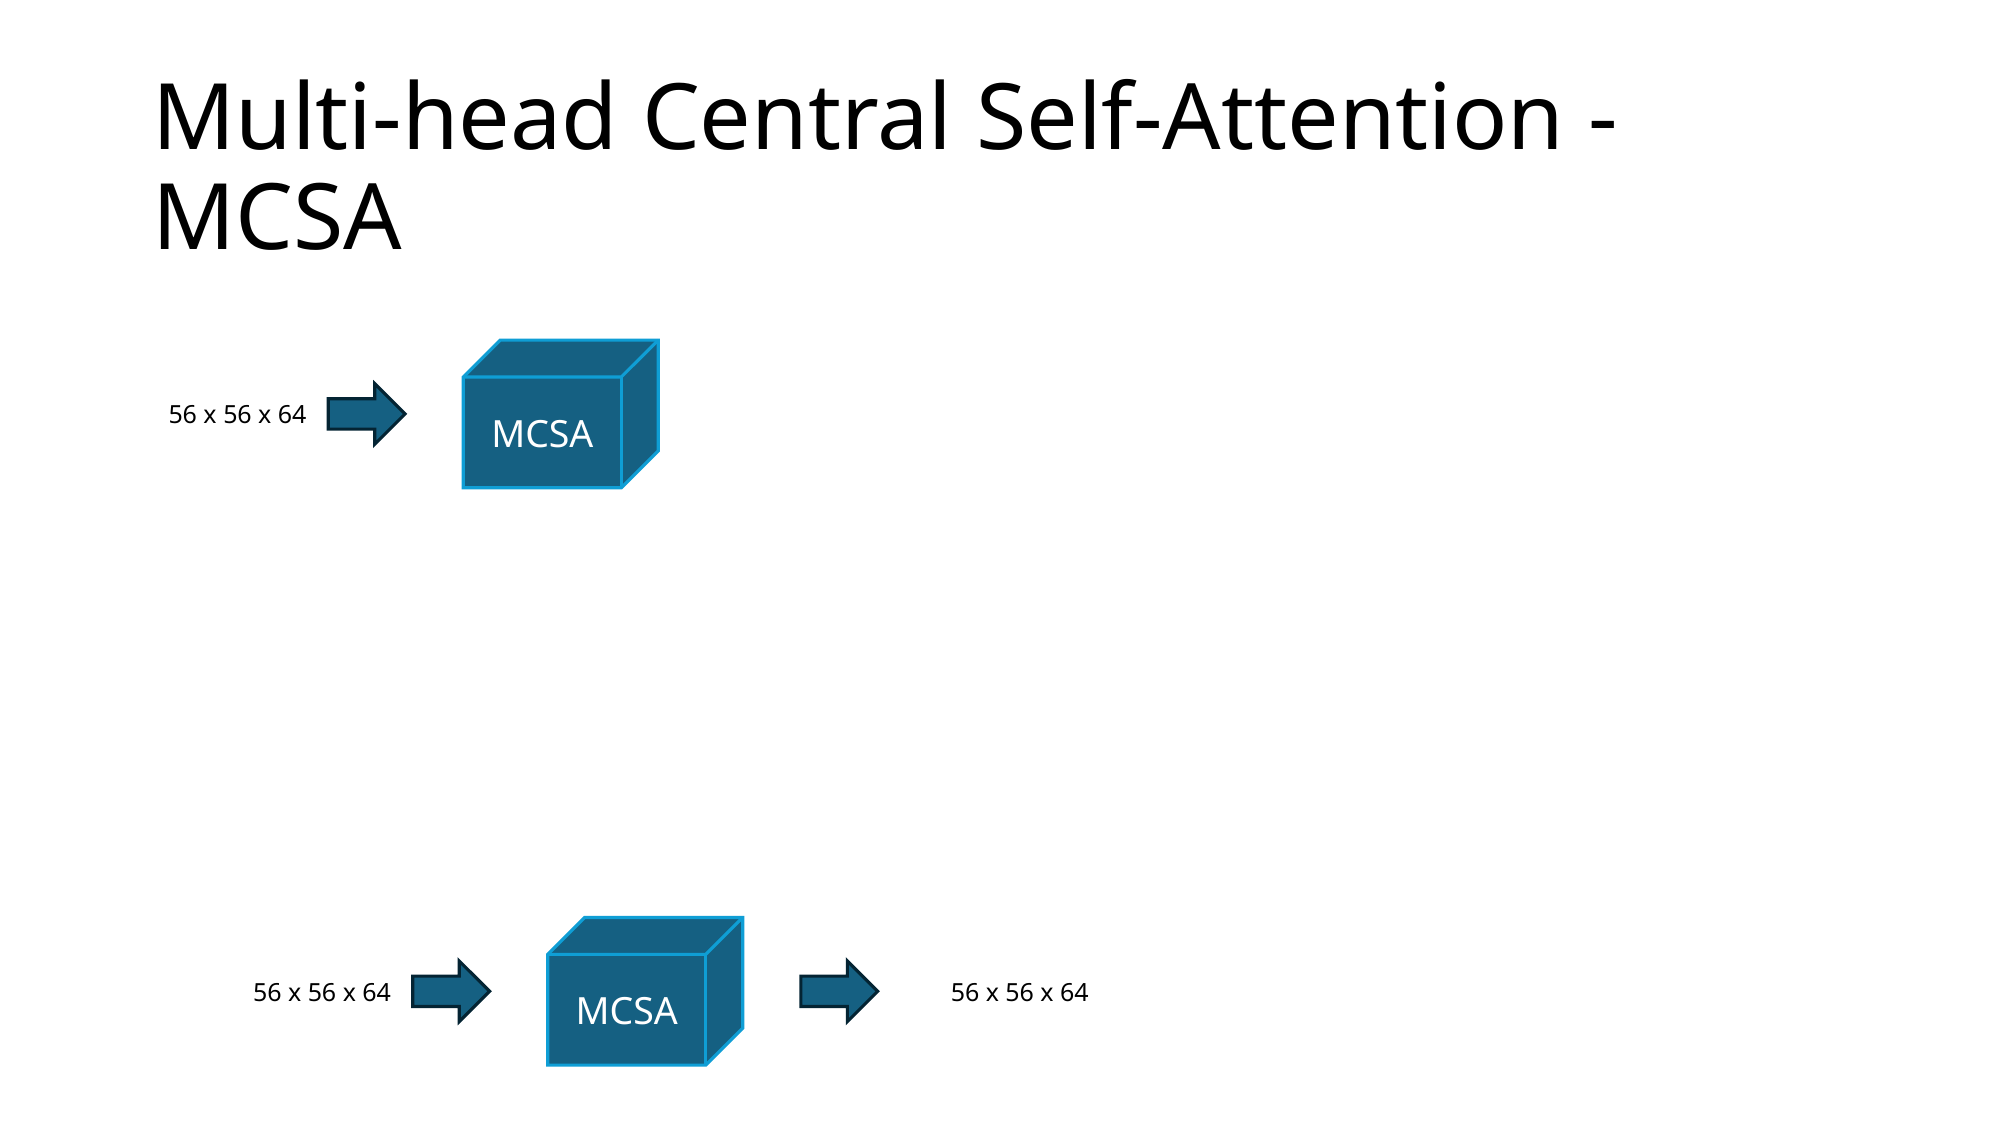

# Multi-head Central Self-Attention - MCSA
MCSA
56 x 56 x 64
MCSA
56 x 56 x 64
56 x 56 x 64